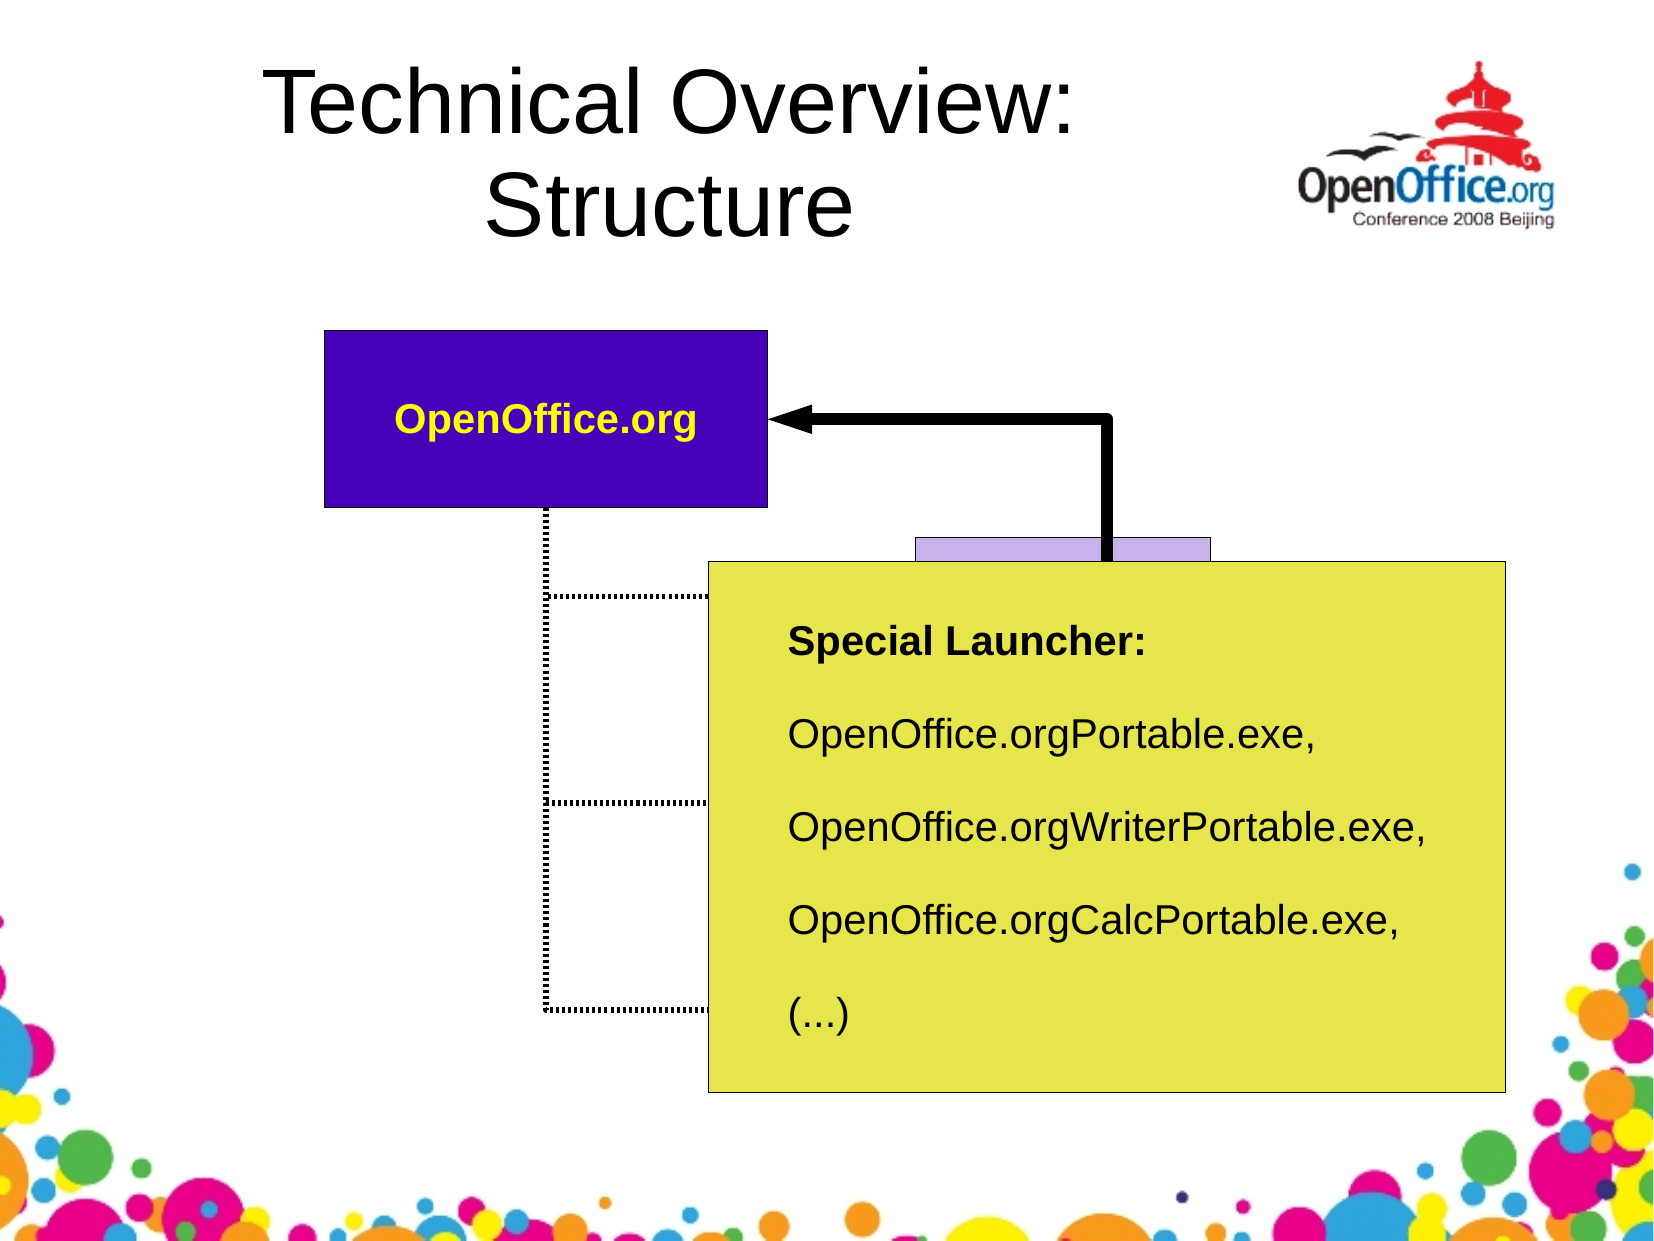

# Technical Overview: Structure
OpenOffice.org
OpenOffice.org
/App
Special Launcher:
OpenOffice.orgPortable.exe,
OpenOffice.orgWriterPortable.exe,
OpenOffice.orgCalcPortable.exe,
(...)
/Data
/Others